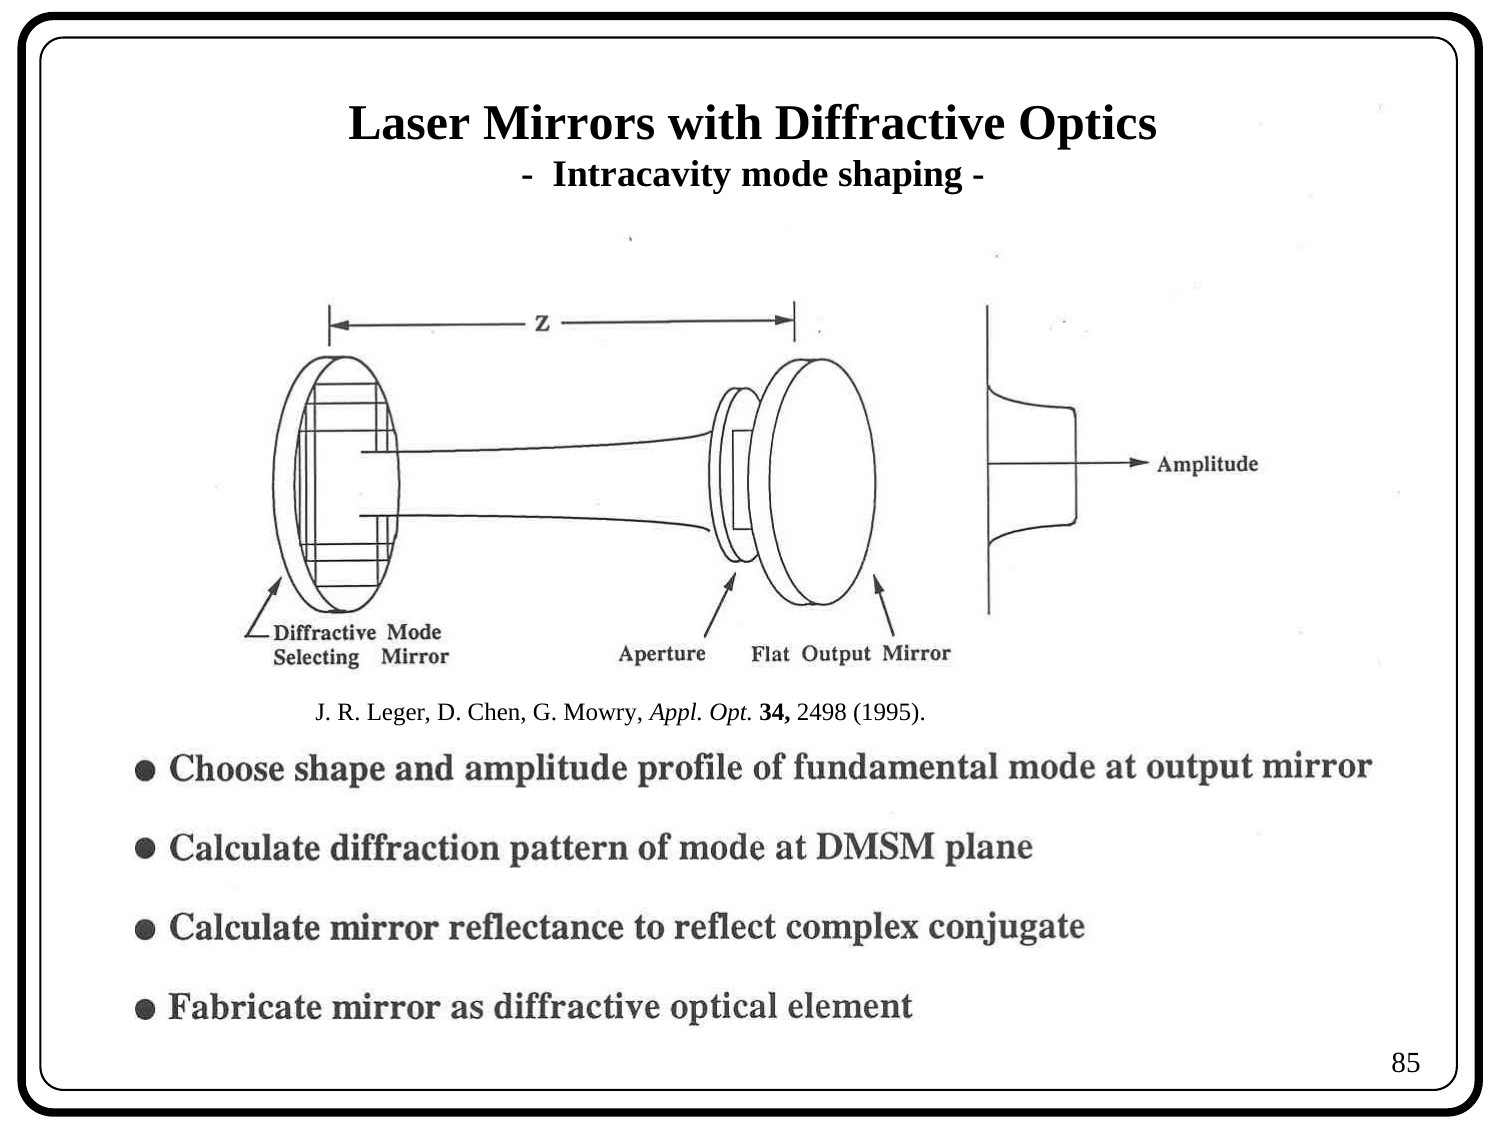

Laser Mirrors with Diffractive Optics
- Intracavity mode shaping -
J. R. Leger, D. Chen, G. Mowry, Appl. Opt. 34, 2498 (1995).